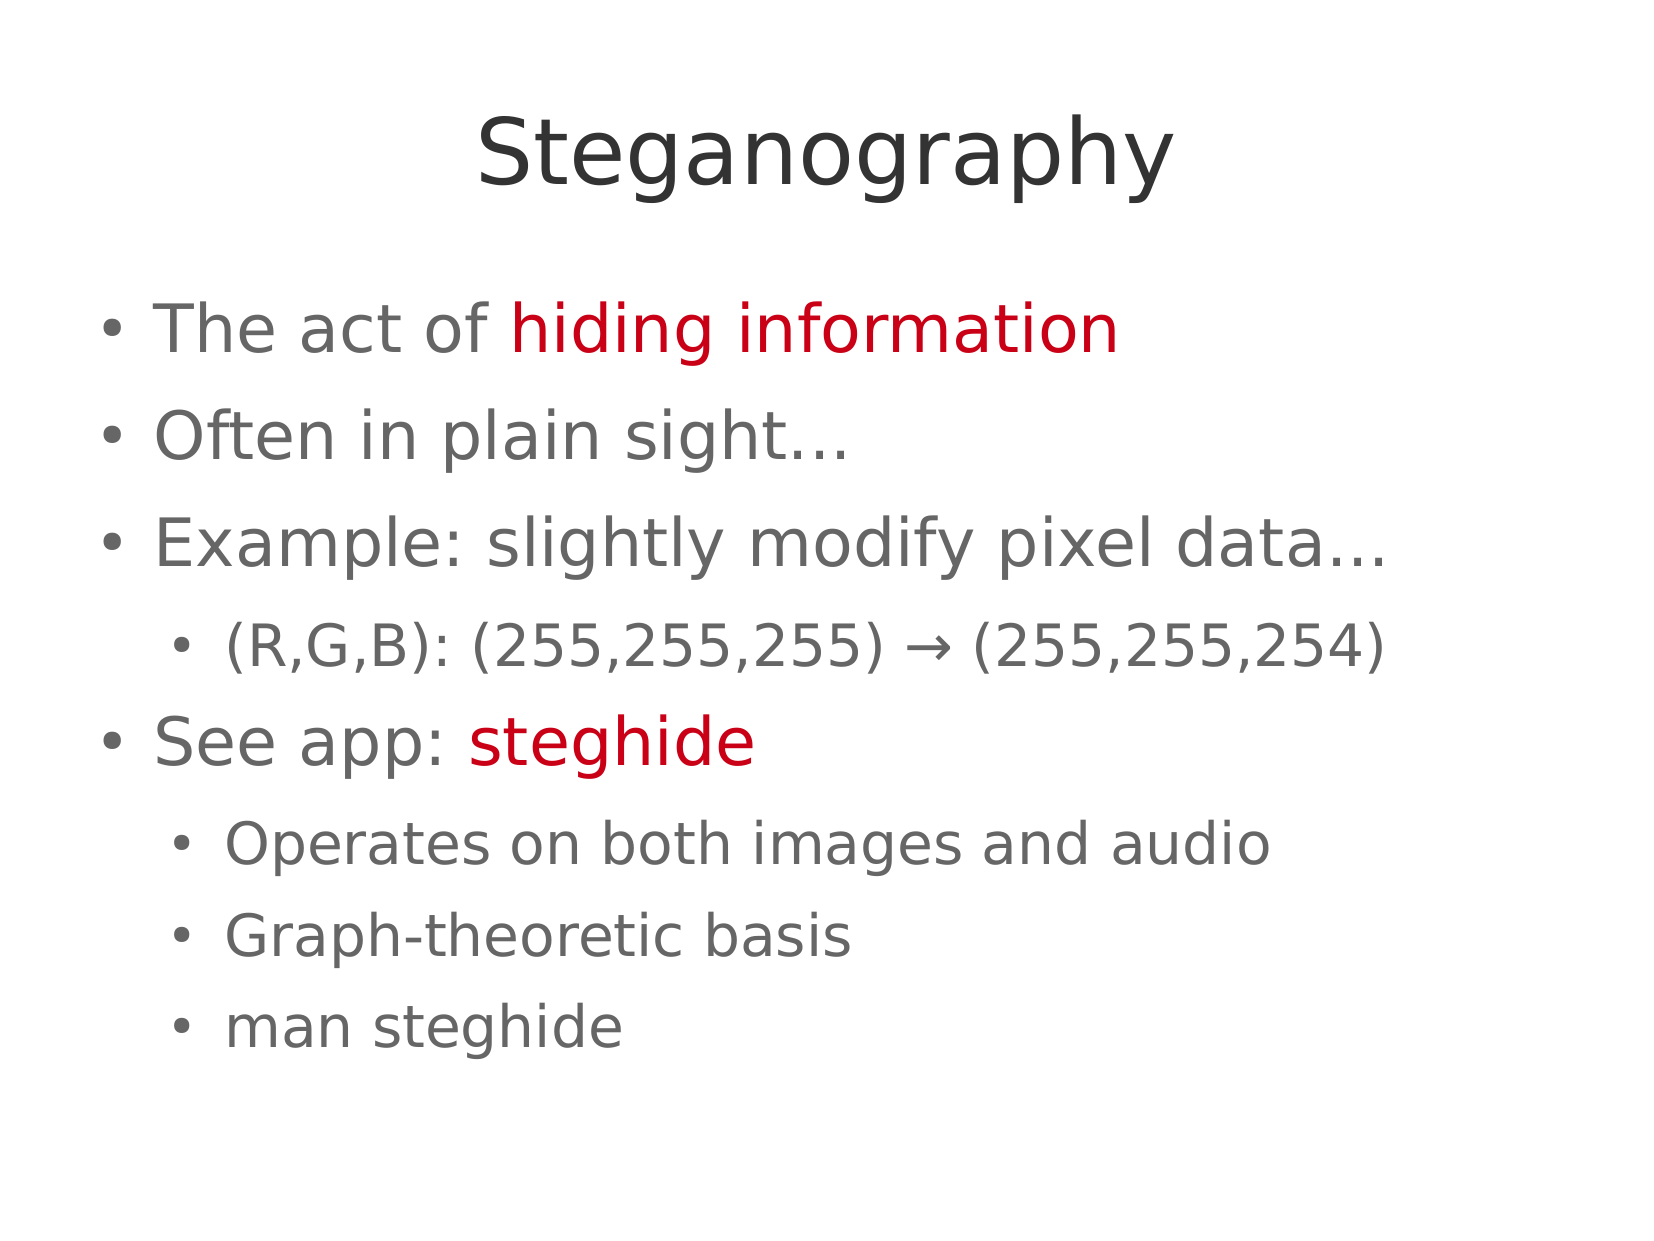

# Steganography
The act of hiding information
Often in plain sight...
Example: slightly modify pixel data...
(R,G,B): (255,255,255) → (255,255,254)
See app: steghide
Operates on both images and audio
Graph-theoretic basis
man steghide